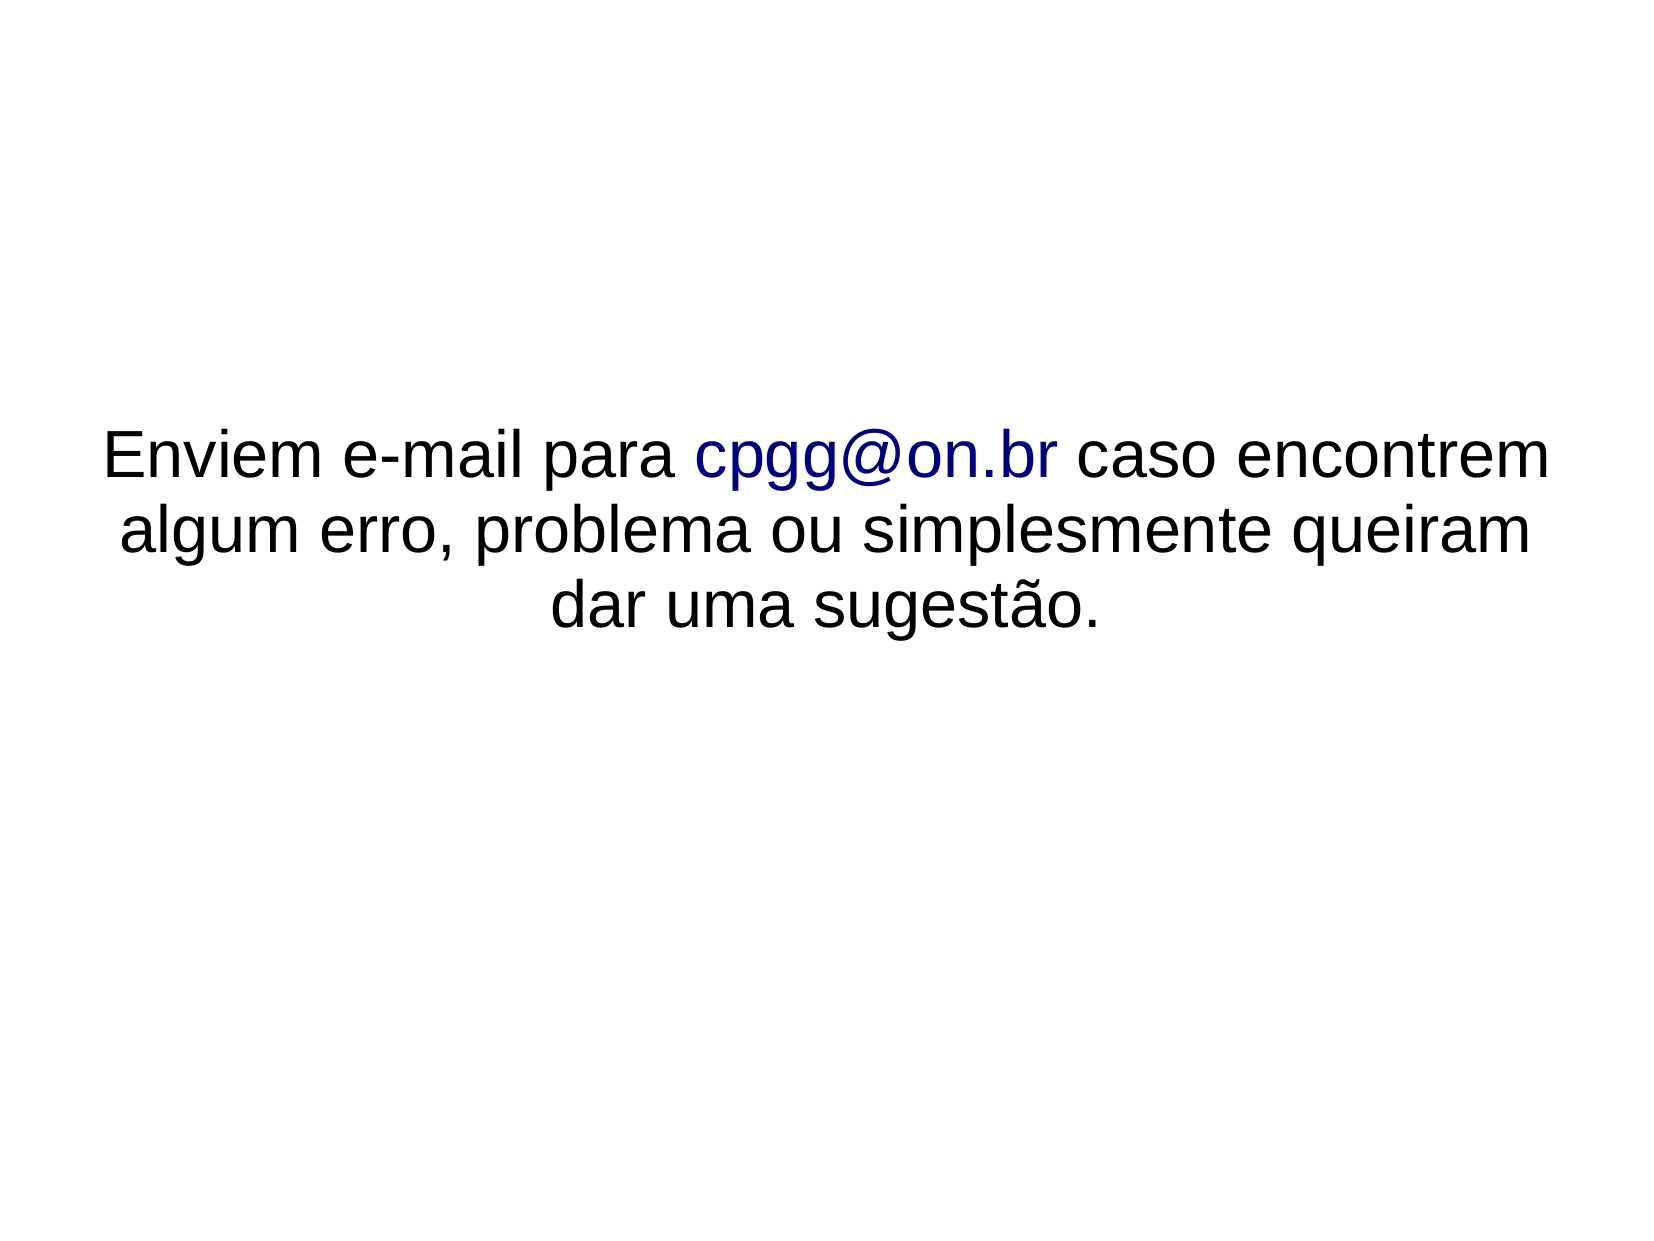

# Enviem e-mail para cpgg@on.br caso encontrem algum erro, problema ou simplesmente queiram dar uma sugestão.